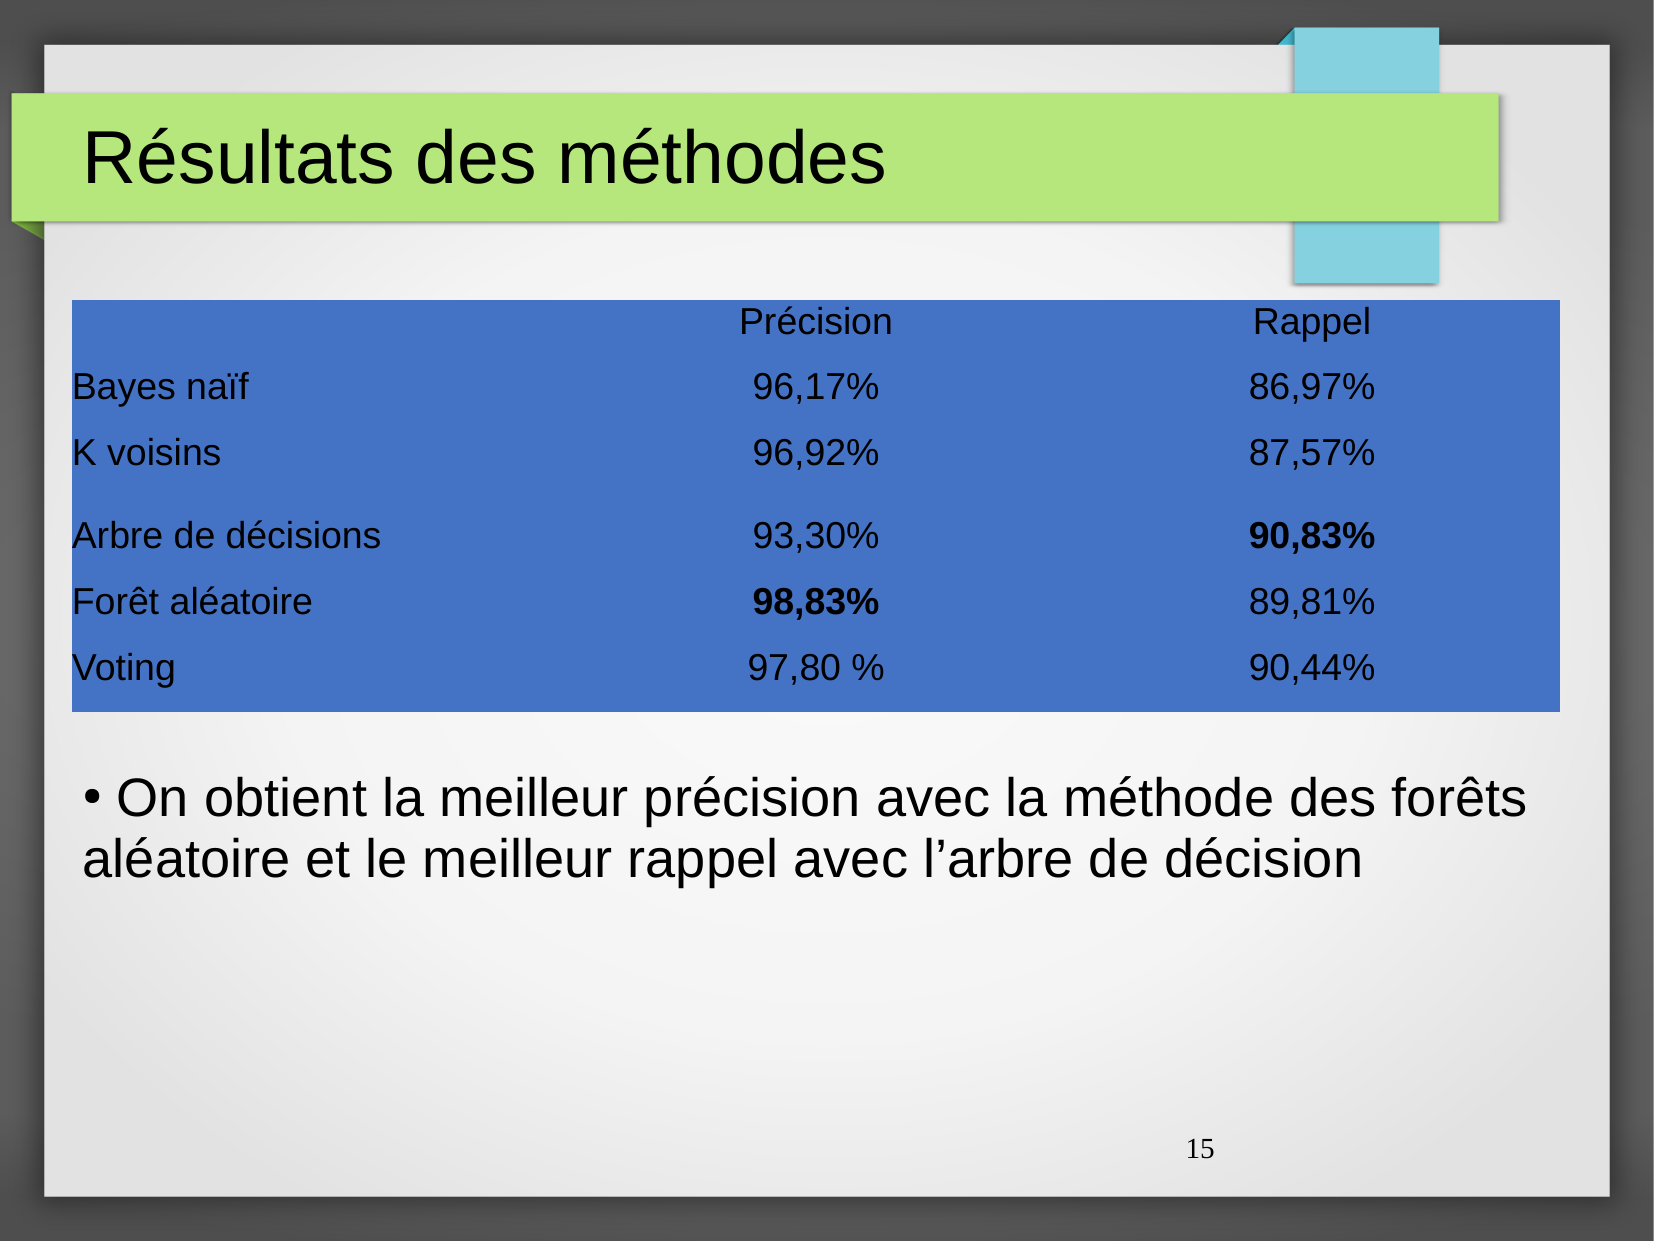

# Résultats des méthodes
| | Précision | Rappel |
| --- | --- | --- |
| Bayes naïf | 96,17% | 86,97% |
| K voisins | 96,92% | 87,57% |
| Arbre de décisions | 93,30% | 90,83% |
| Forêt aléatoire | 98,83% | 89,81% |
| Voting | 97,80 % | 90,44% |
 On obtient la meilleur précision avec la méthode des forêts aléatoire et le meilleur rappel avec l’arbre de décision